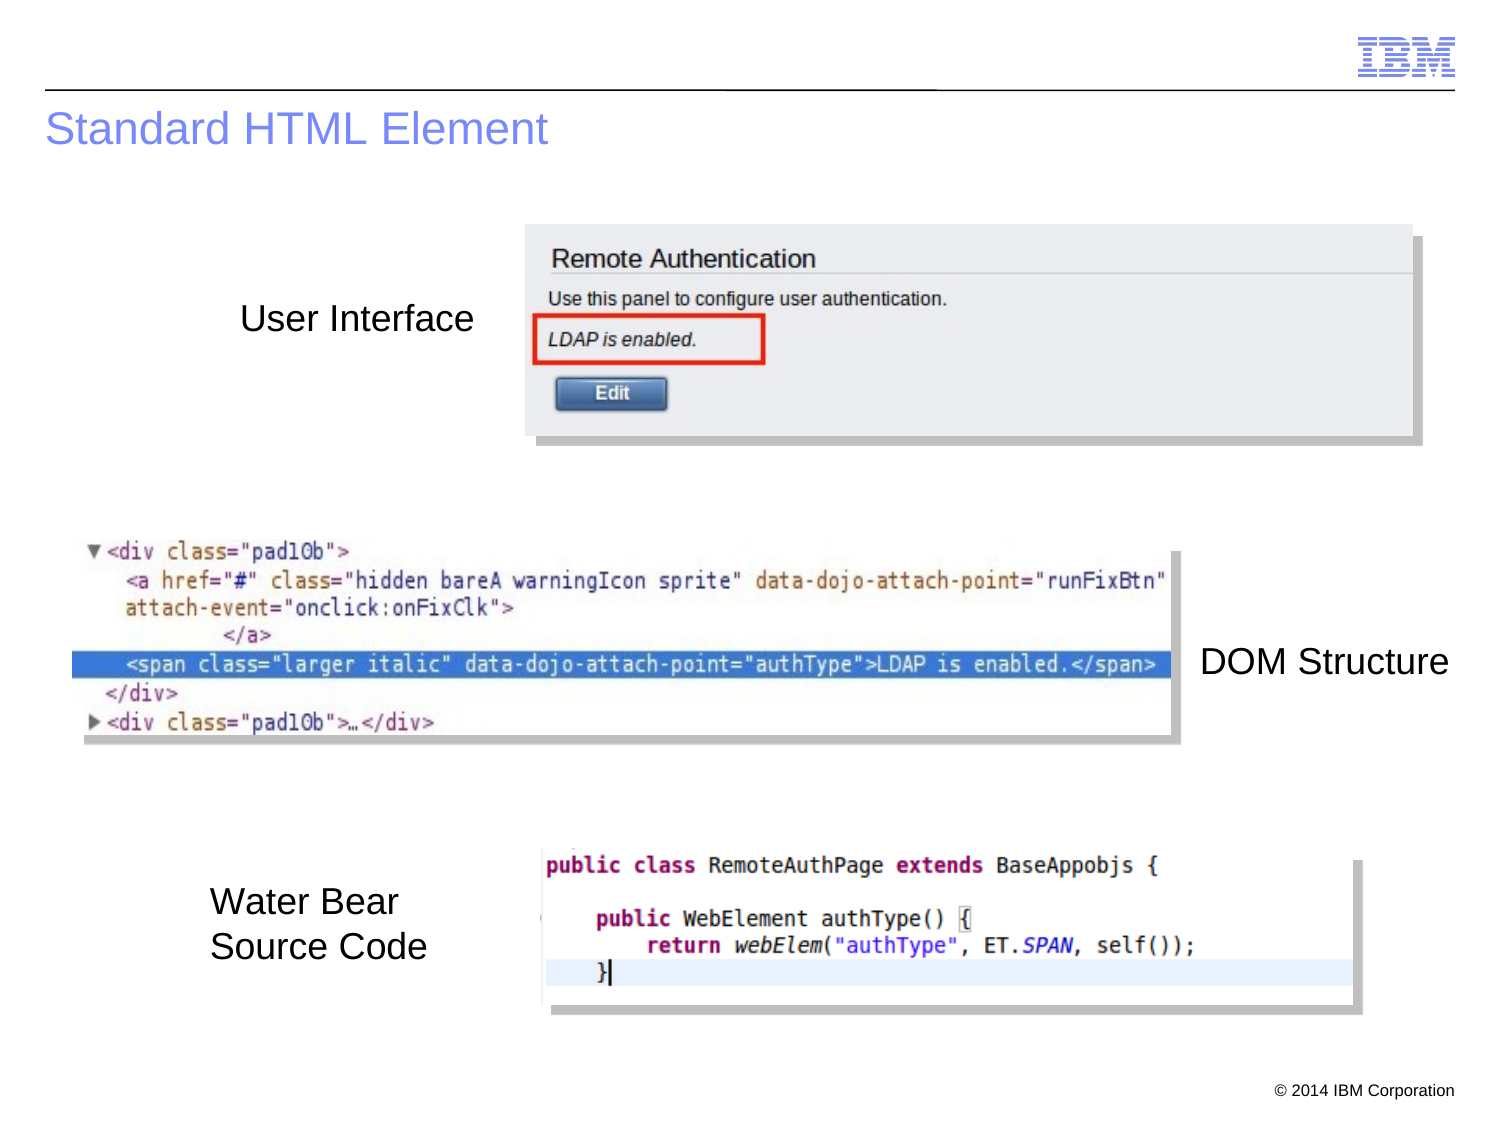

# Standard HTML Element
User Interface
DOM Structure
Water Bear Source Code